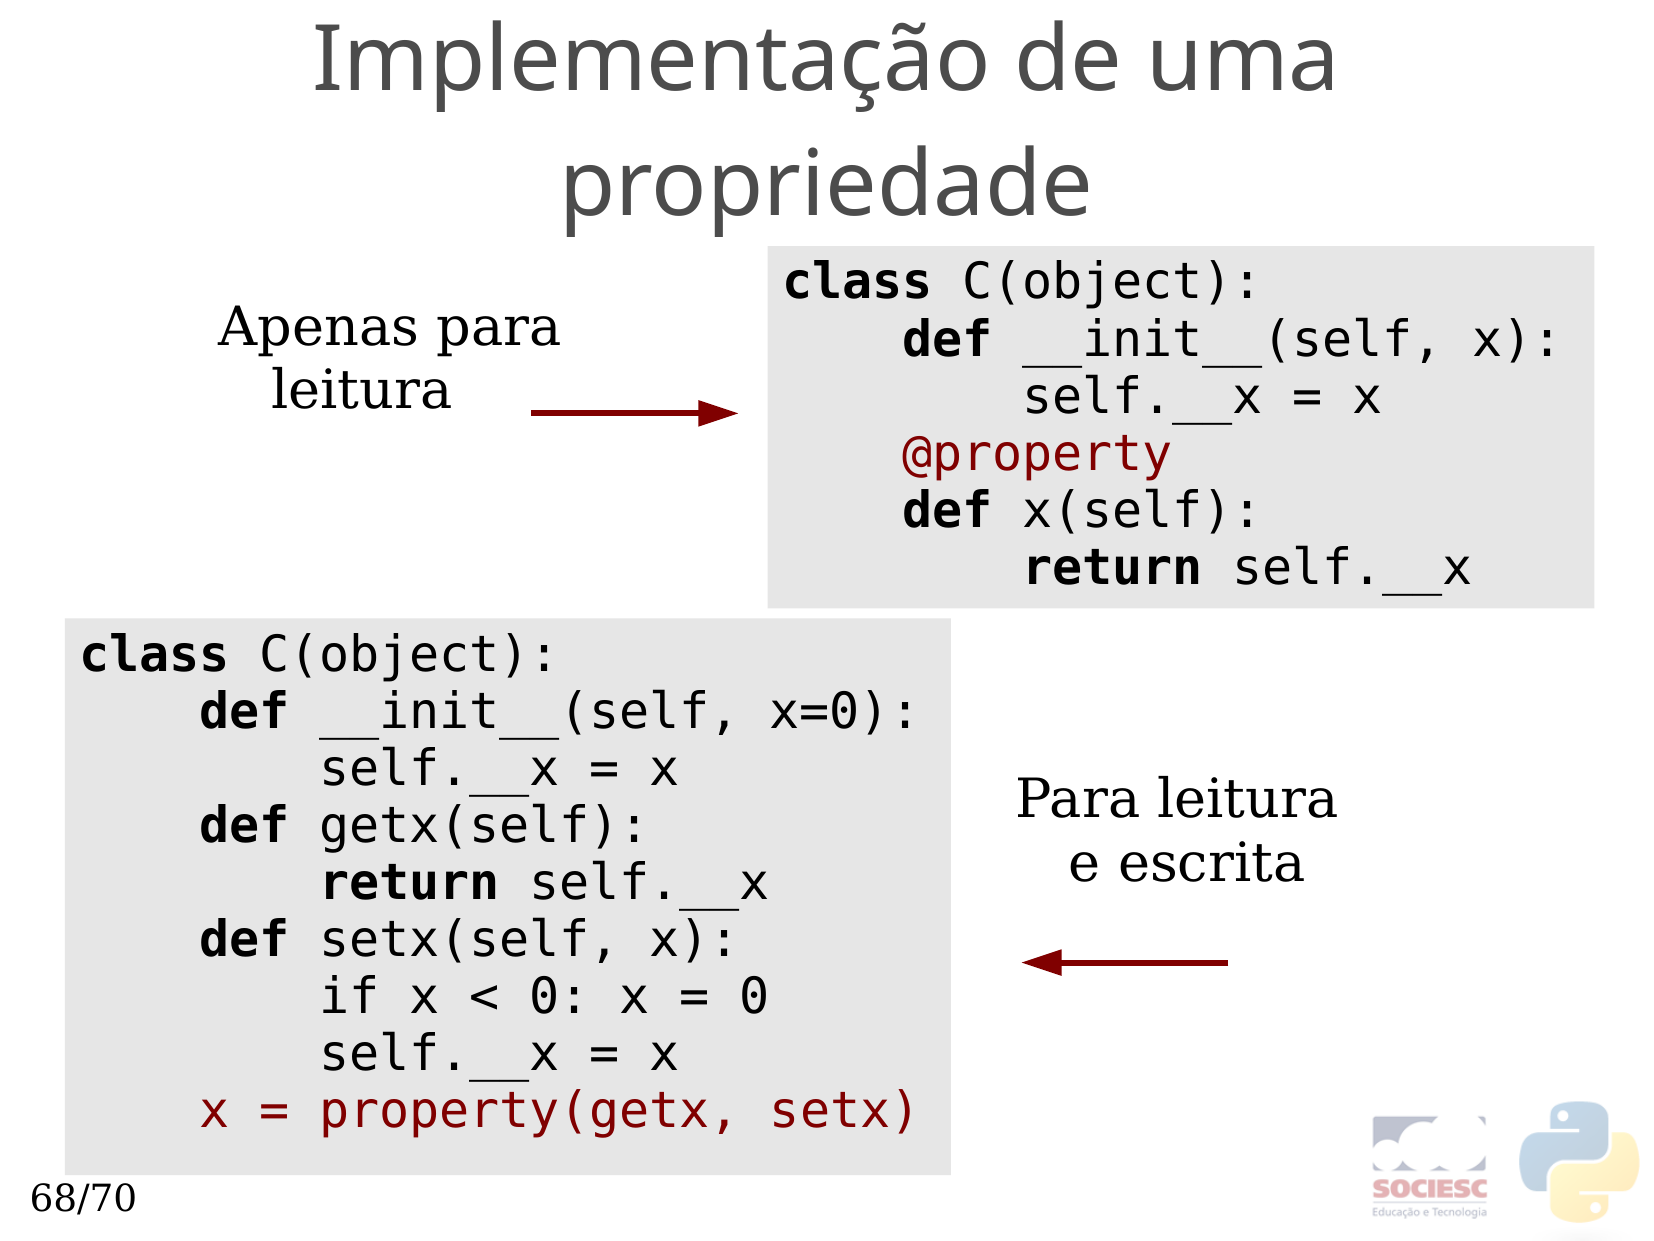

# Implementação de uma propriedade
class C(object):
 def __init__(self, x):
 self.__x = x
 @property
 def x(self):
 return self.__x
Apenas para
leitura
class C(object):
 def __init__(self, x=0):
 self.__x = x
 def getx(self):
 return self.__x
 def setx(self, x):
 if x < 0: x = 0
 self.__x = x
 x = property(getx, setx)
Para leitura
e escrita